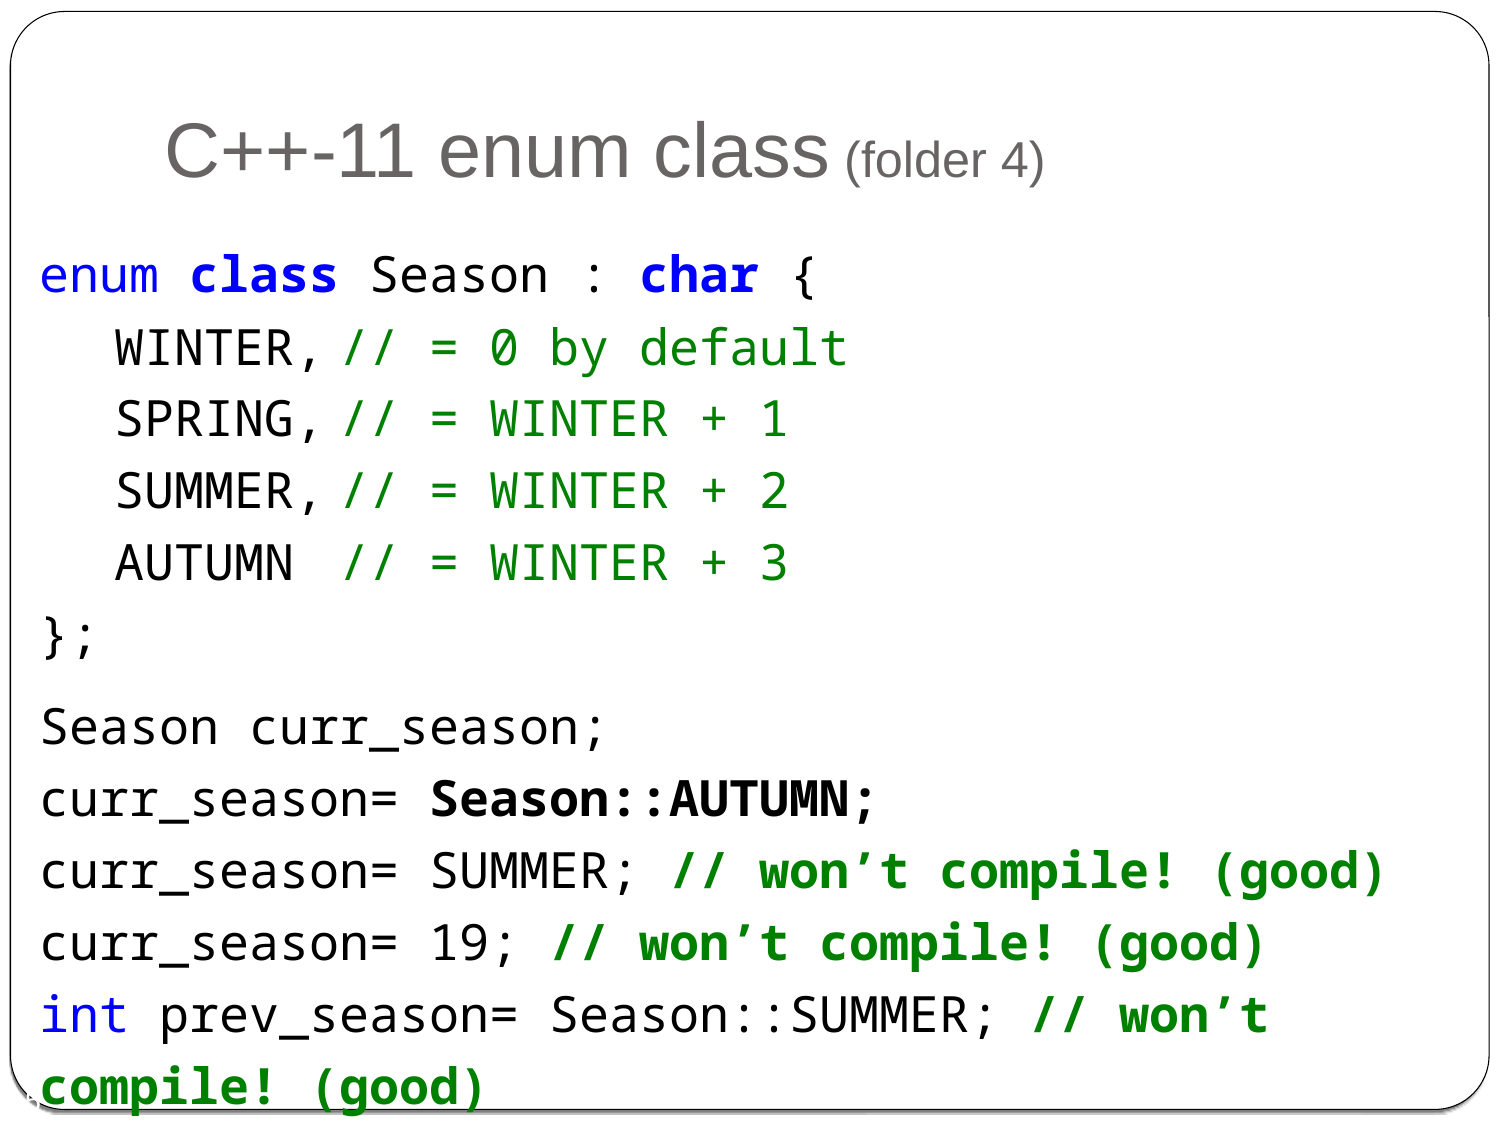

# C++-11 enum class (folder 4)
enum class Season : char {
	WINTER,	// = 0 by default
	SPRING,	// = WINTER + 1
	SUMMER,	// = WINTER + 2
	AUTUMN	// = WINTER + 3
};
Season curr_season;
curr_season= Season::AUTUMN;
curr_season= SUMMER; // won’t compile! (good)
curr_season= 19; // won’t compile! (good)
int prev_season= Season::SUMMER; // won’t compile! (good)